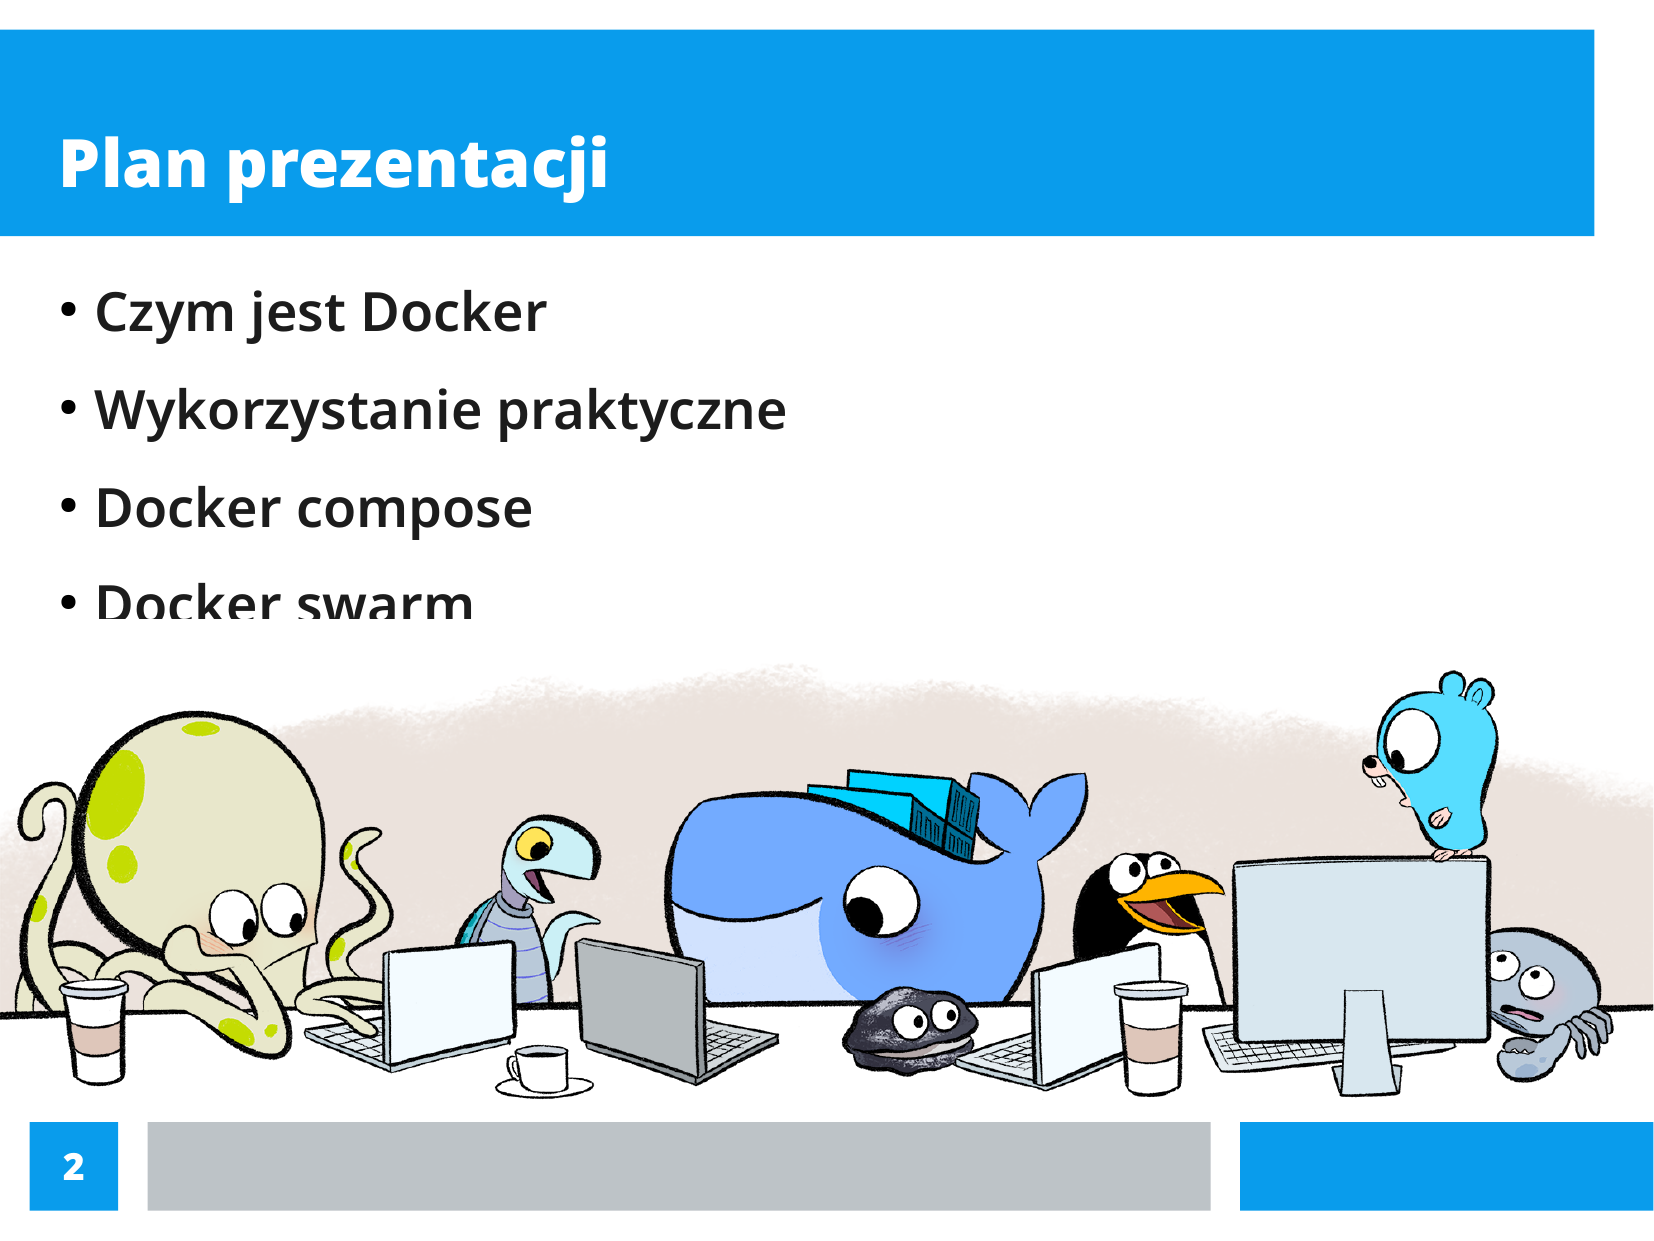

# Plan prezentacji
Czym jest Docker
Wykorzystanie praktyczne
Docker compose
Docker swarm
2